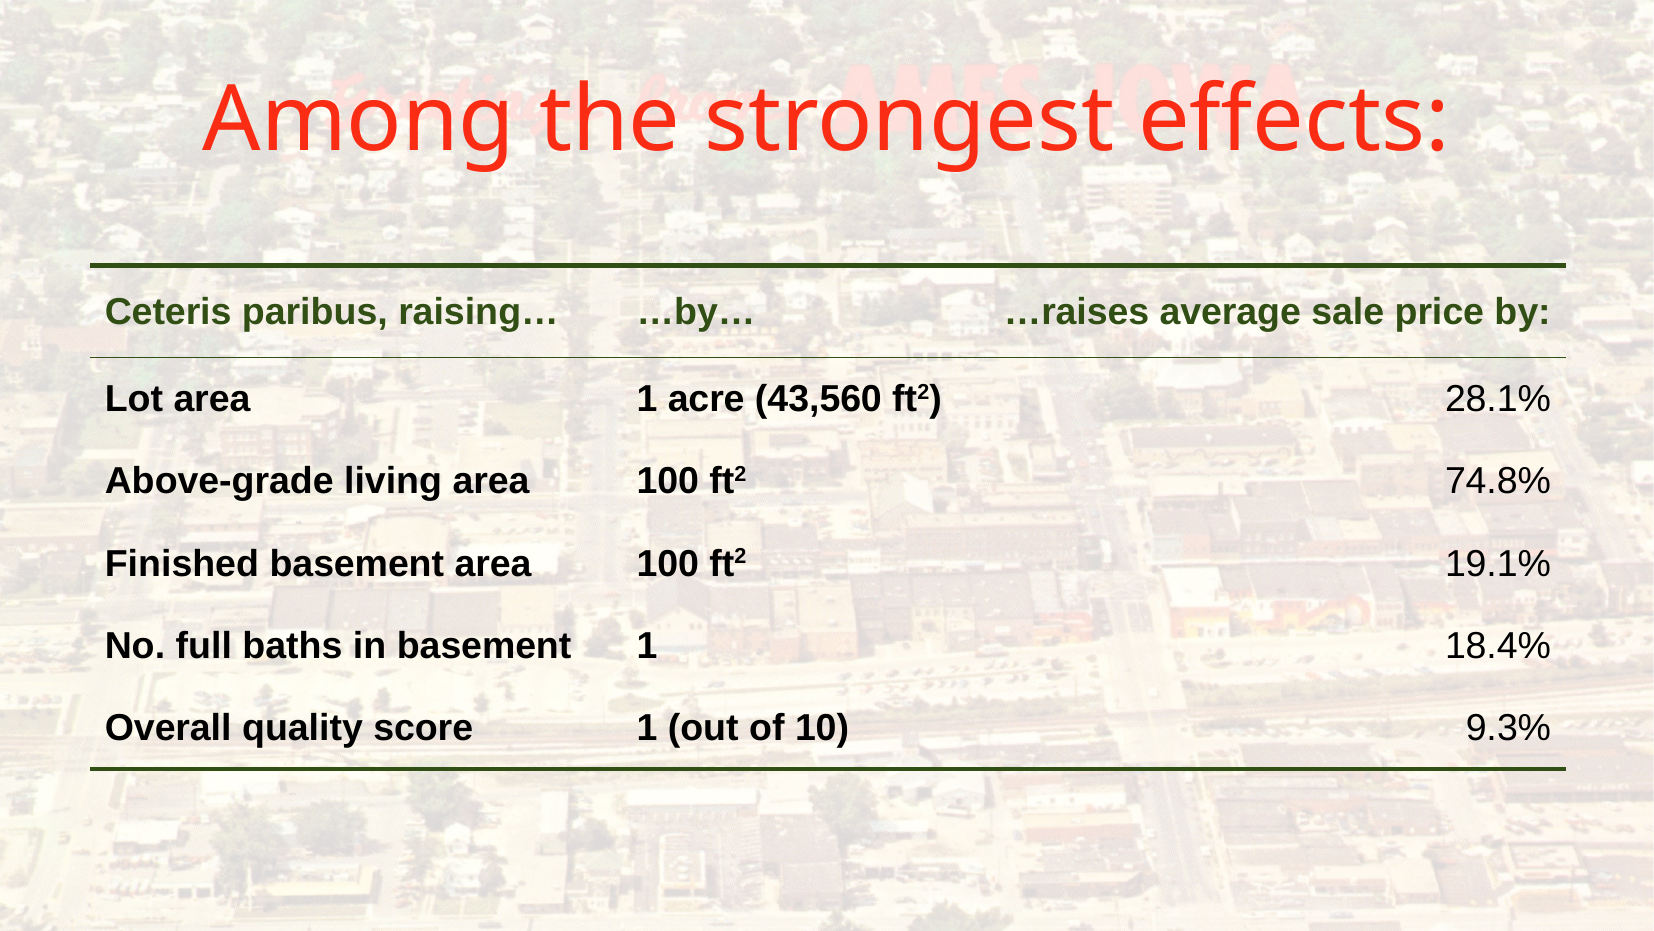

# Among the strongest effects:
| Ceteris paribus, raising… | …by… | …raises average sale price by: |
| --- | --- | --- |
| Lot area | 1 acre (43,560 ft2) | 28.1% |
| Above-grade living area | 100 ft2 | 74.8% |
| Finished basement area | 100 ft2 | 19.1% |
| No. full baths in basement | 1 | 18.4% |
| Overall quality score | 1 (out of 10) | 9.3% |